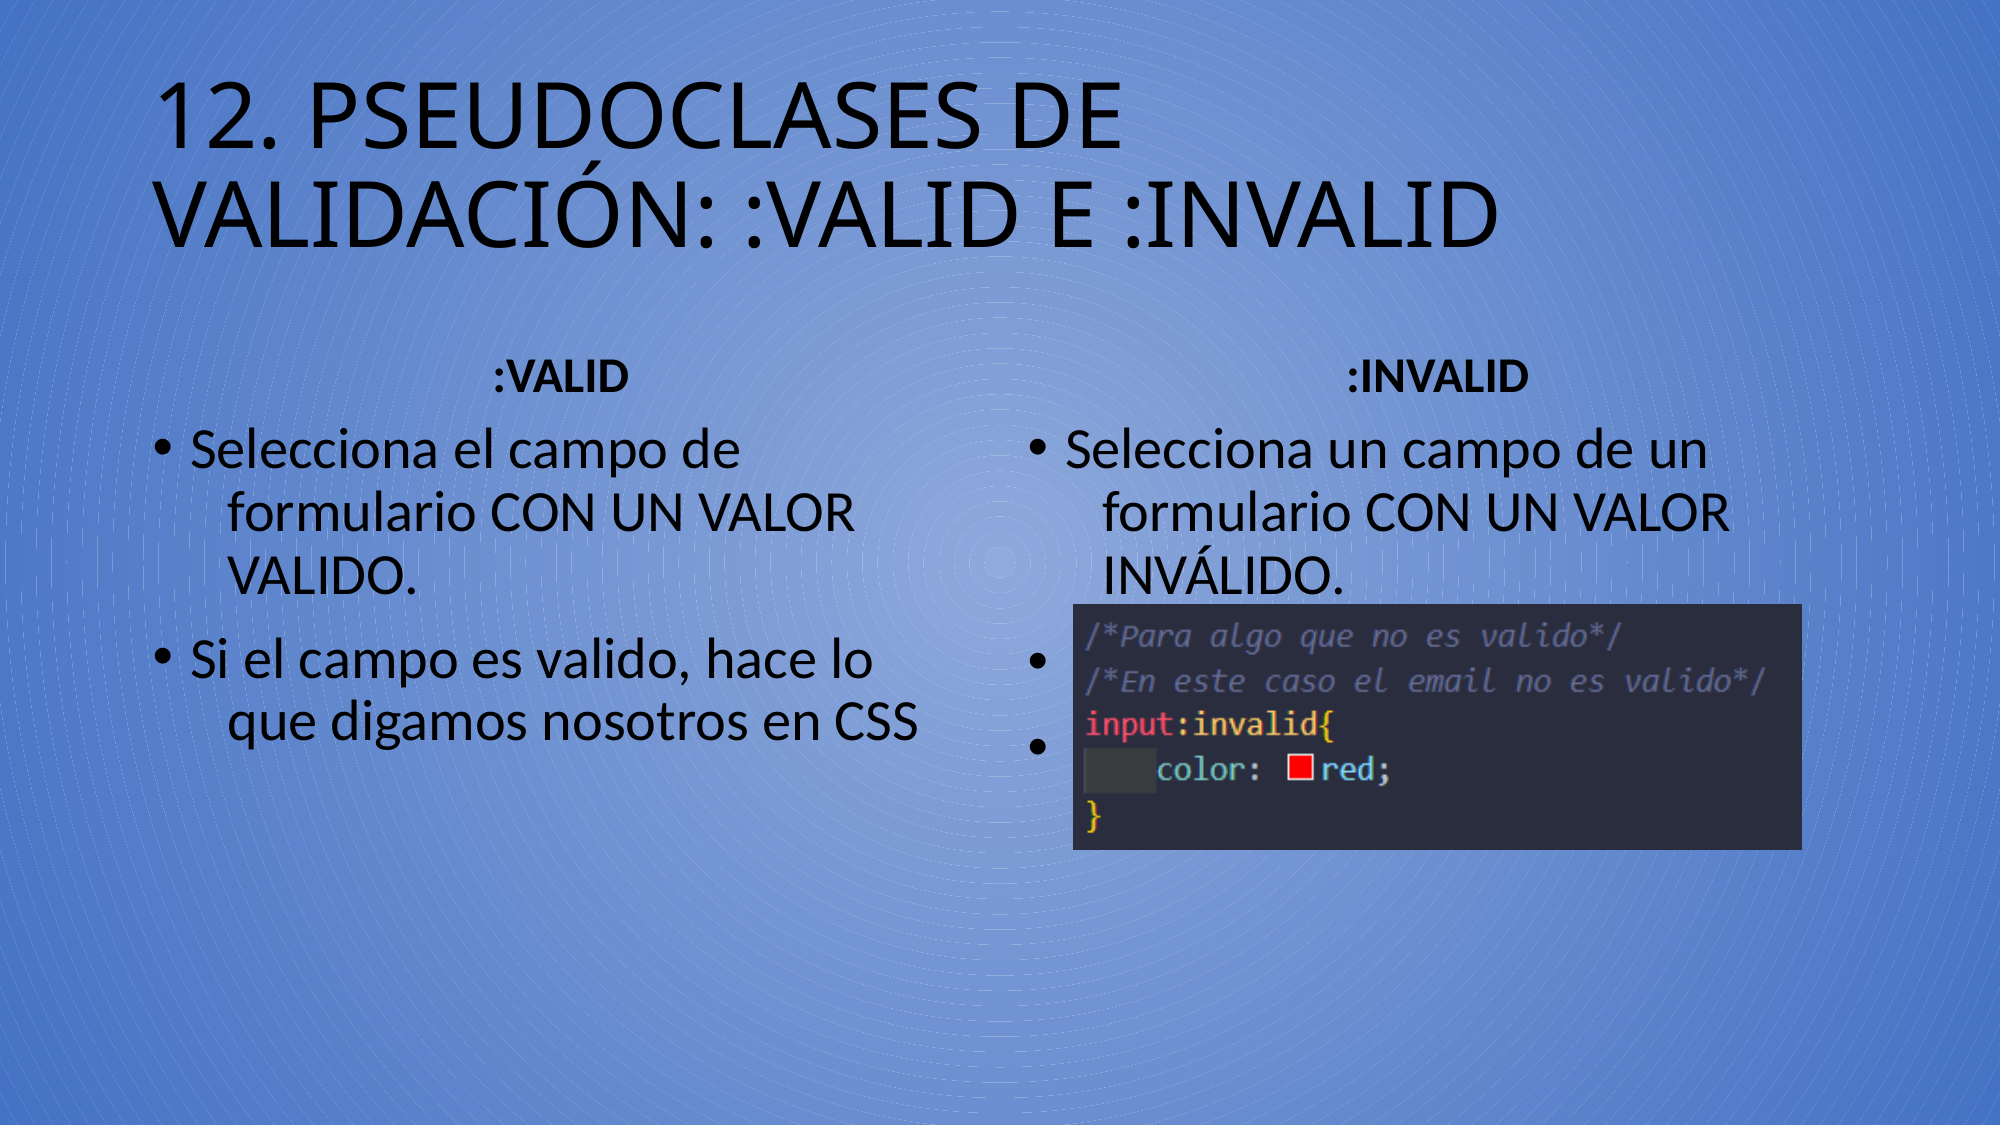

# 12. PSEUDOCLASES DE VALIDACIÓN: :VALID E :INVALID
:VALID
:INVALID
Selecciona el campo de formulario CON UN VALOR VALIDO.
Si el campo es valido, hace lo que digamos nosotros en CSS
Selecciona un campo de un formulario CON UN VALOR INVÁLIDO.